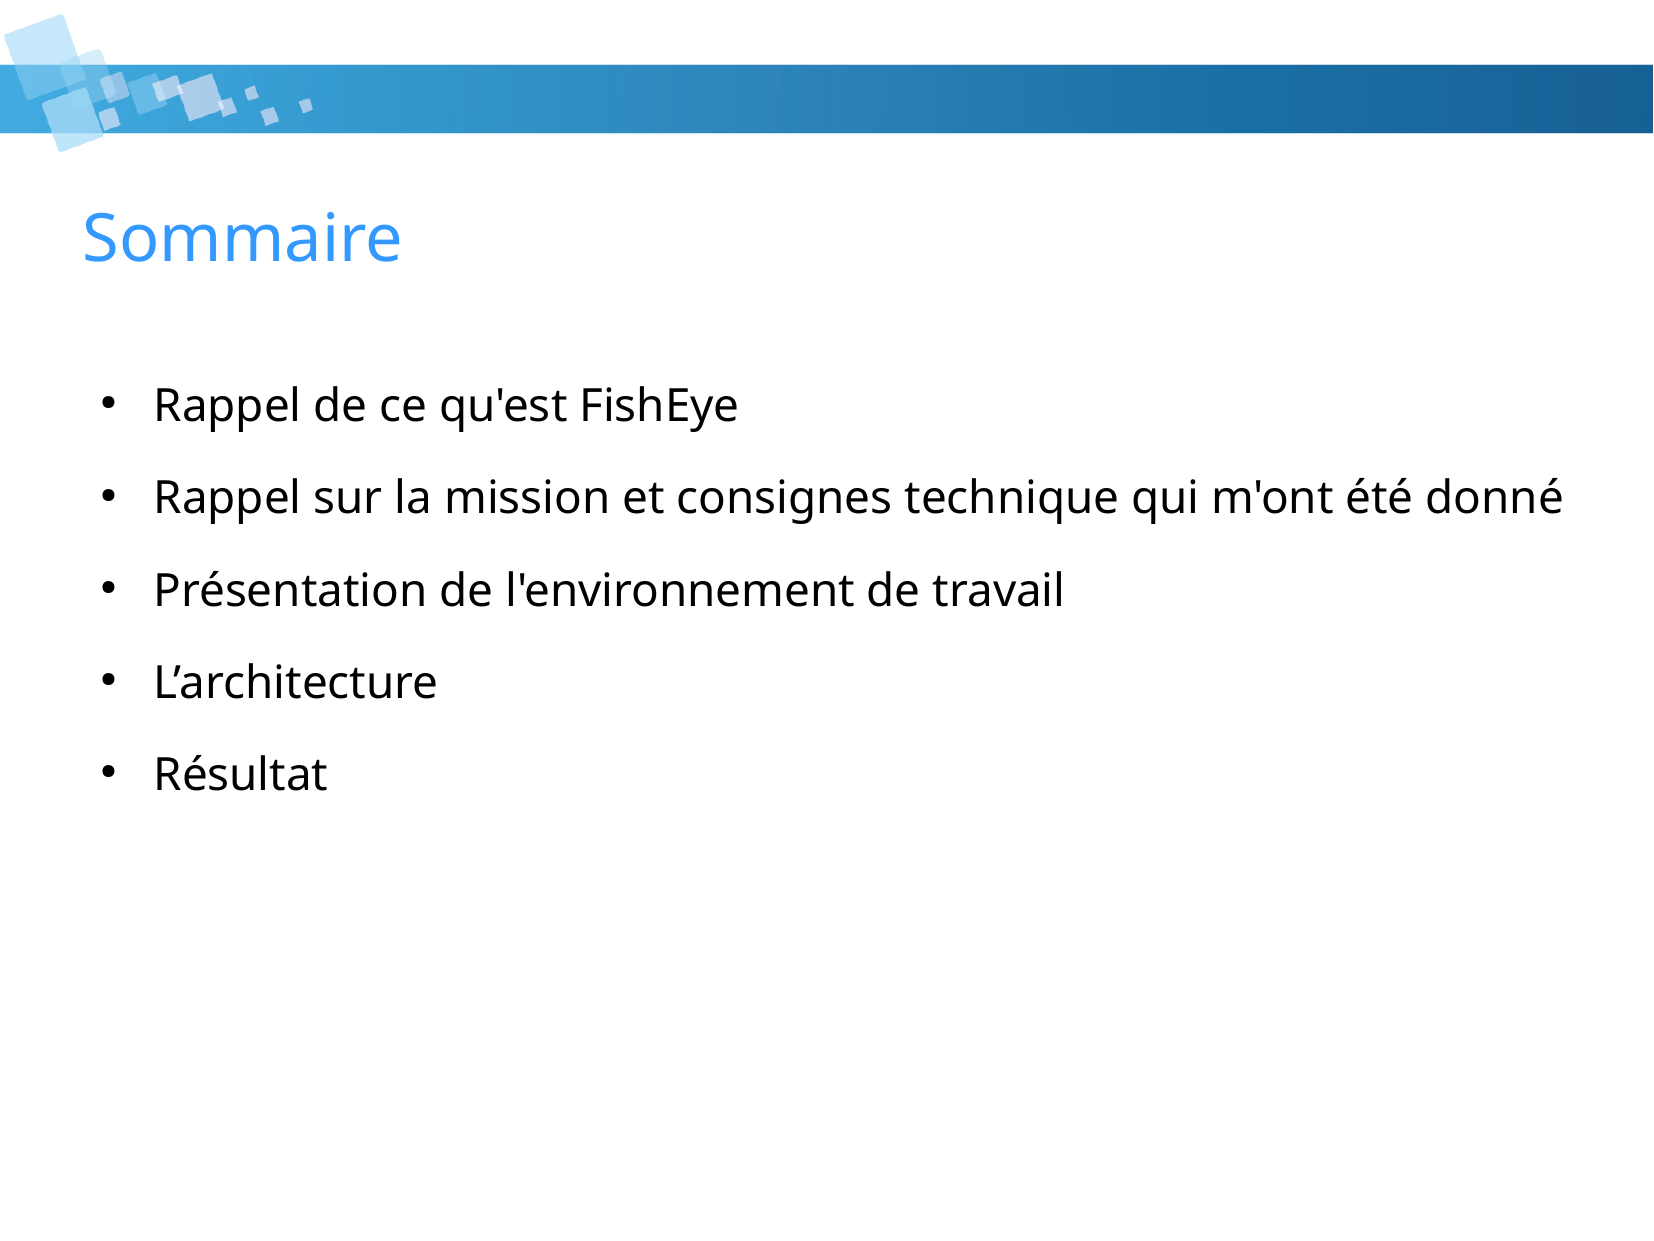

# Sommaire
Rappel de ce qu'est FishEye
Rappel sur la mission et consignes technique qui m'ont été donné
Présentation de l'environnement de travail
L’architecture
Résultat